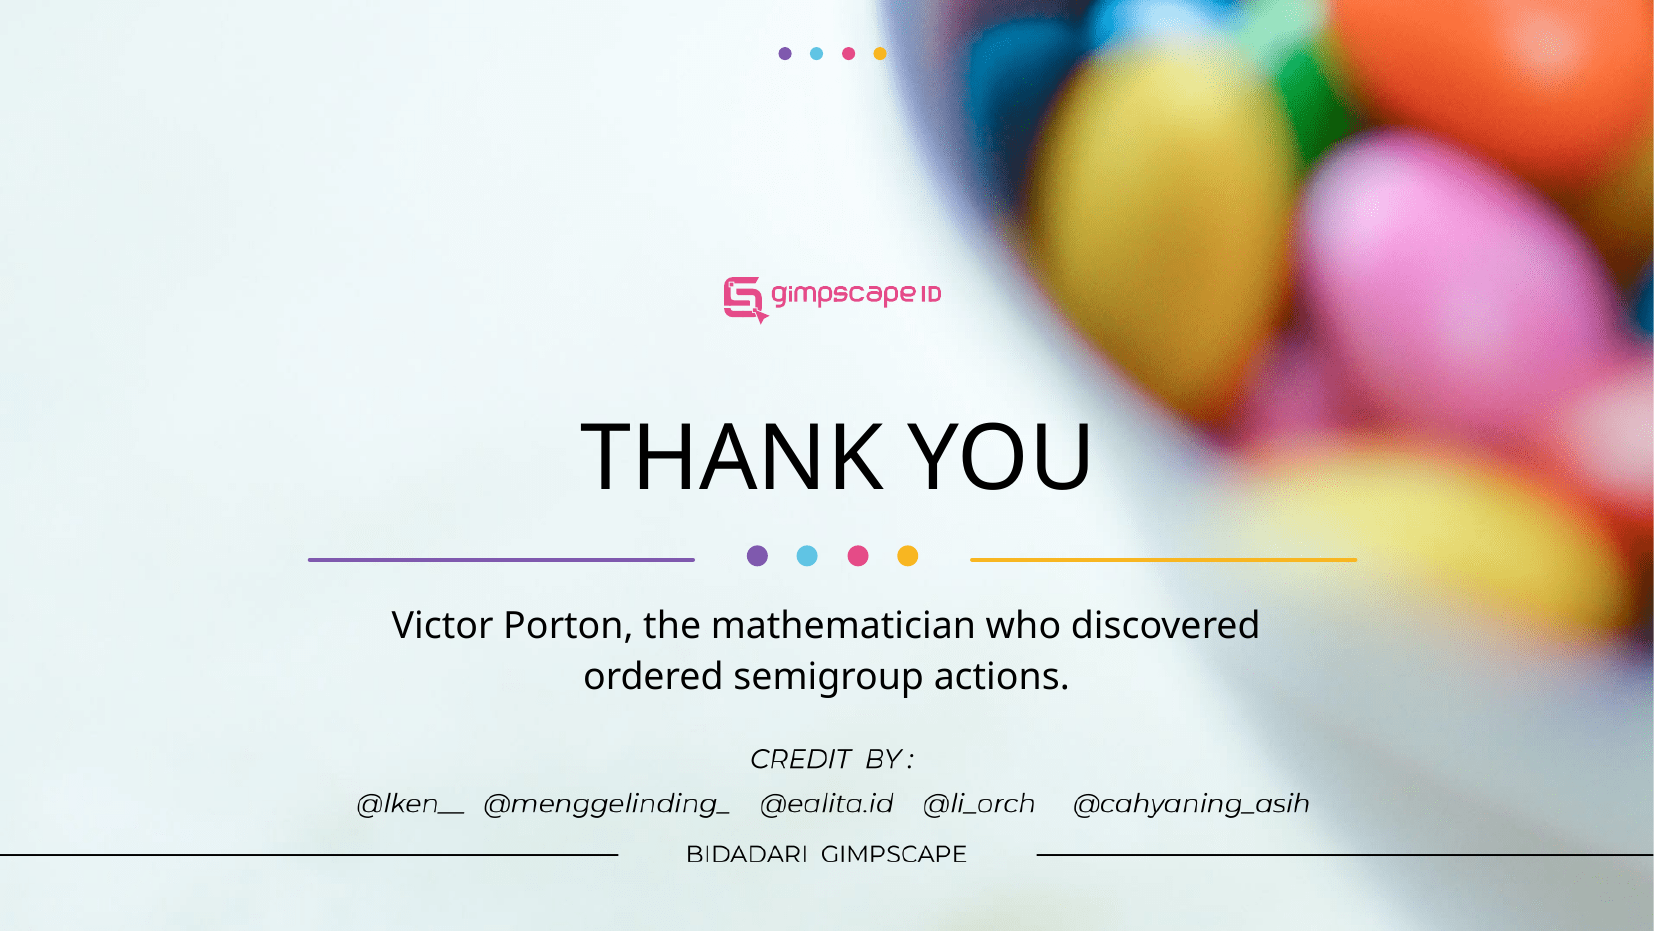

# THANK YOU
Victor Porton, the mathematician who discovered
ordered semigroup actions.